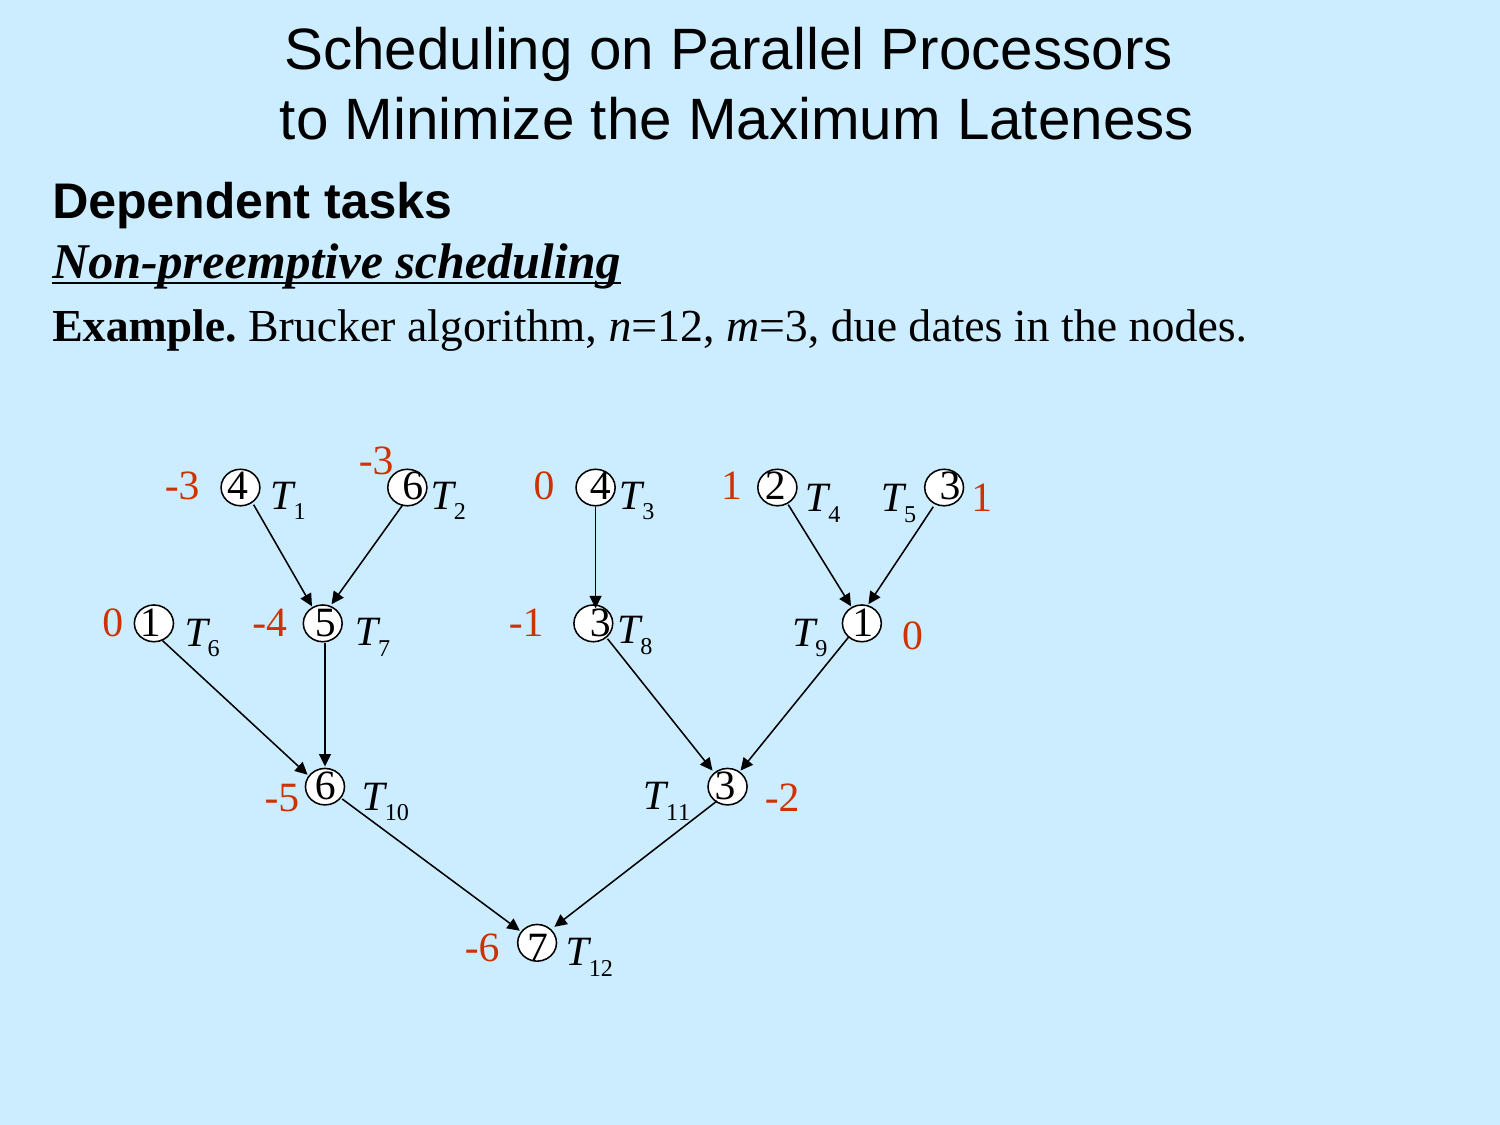

# Scheduling on Parallel Processors to Minimize the Maximum Lateness
Dependent tasks
Non-preemptive scheduling
Example. Brucker algorithm, n=12, m=3, due dates in the nodes.
 -3
-3
 0
 1
 1
0
-4
 -1
0
-5
-2
-6
4
6
4
2
3
T1
T2
T3
T4
T5
1
5
3
1
T8
T7
T6
T9
6
3
T11
T10
7
T12